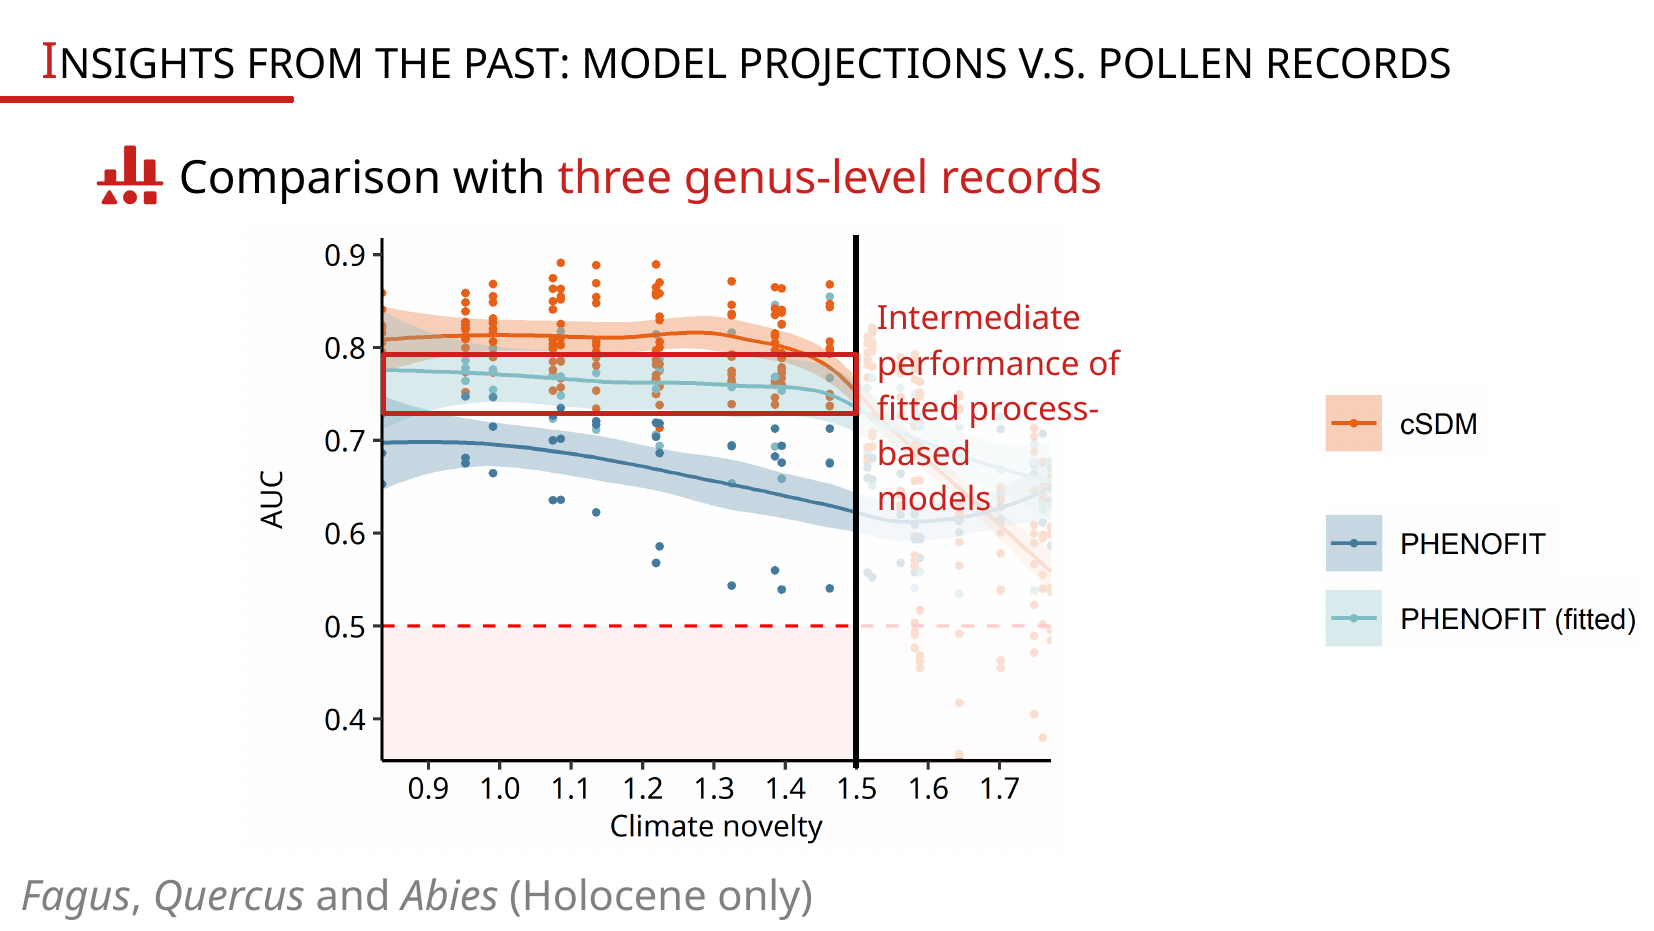

INSIGHTS FROM THE PAST: MODEL PROJECTIONS V.S. POLLEN RECORDS
Comparison with three genus-level records
Intermediate performance of
fitted process-based
models
Fagus, Quercus and Abies (Holocene only)